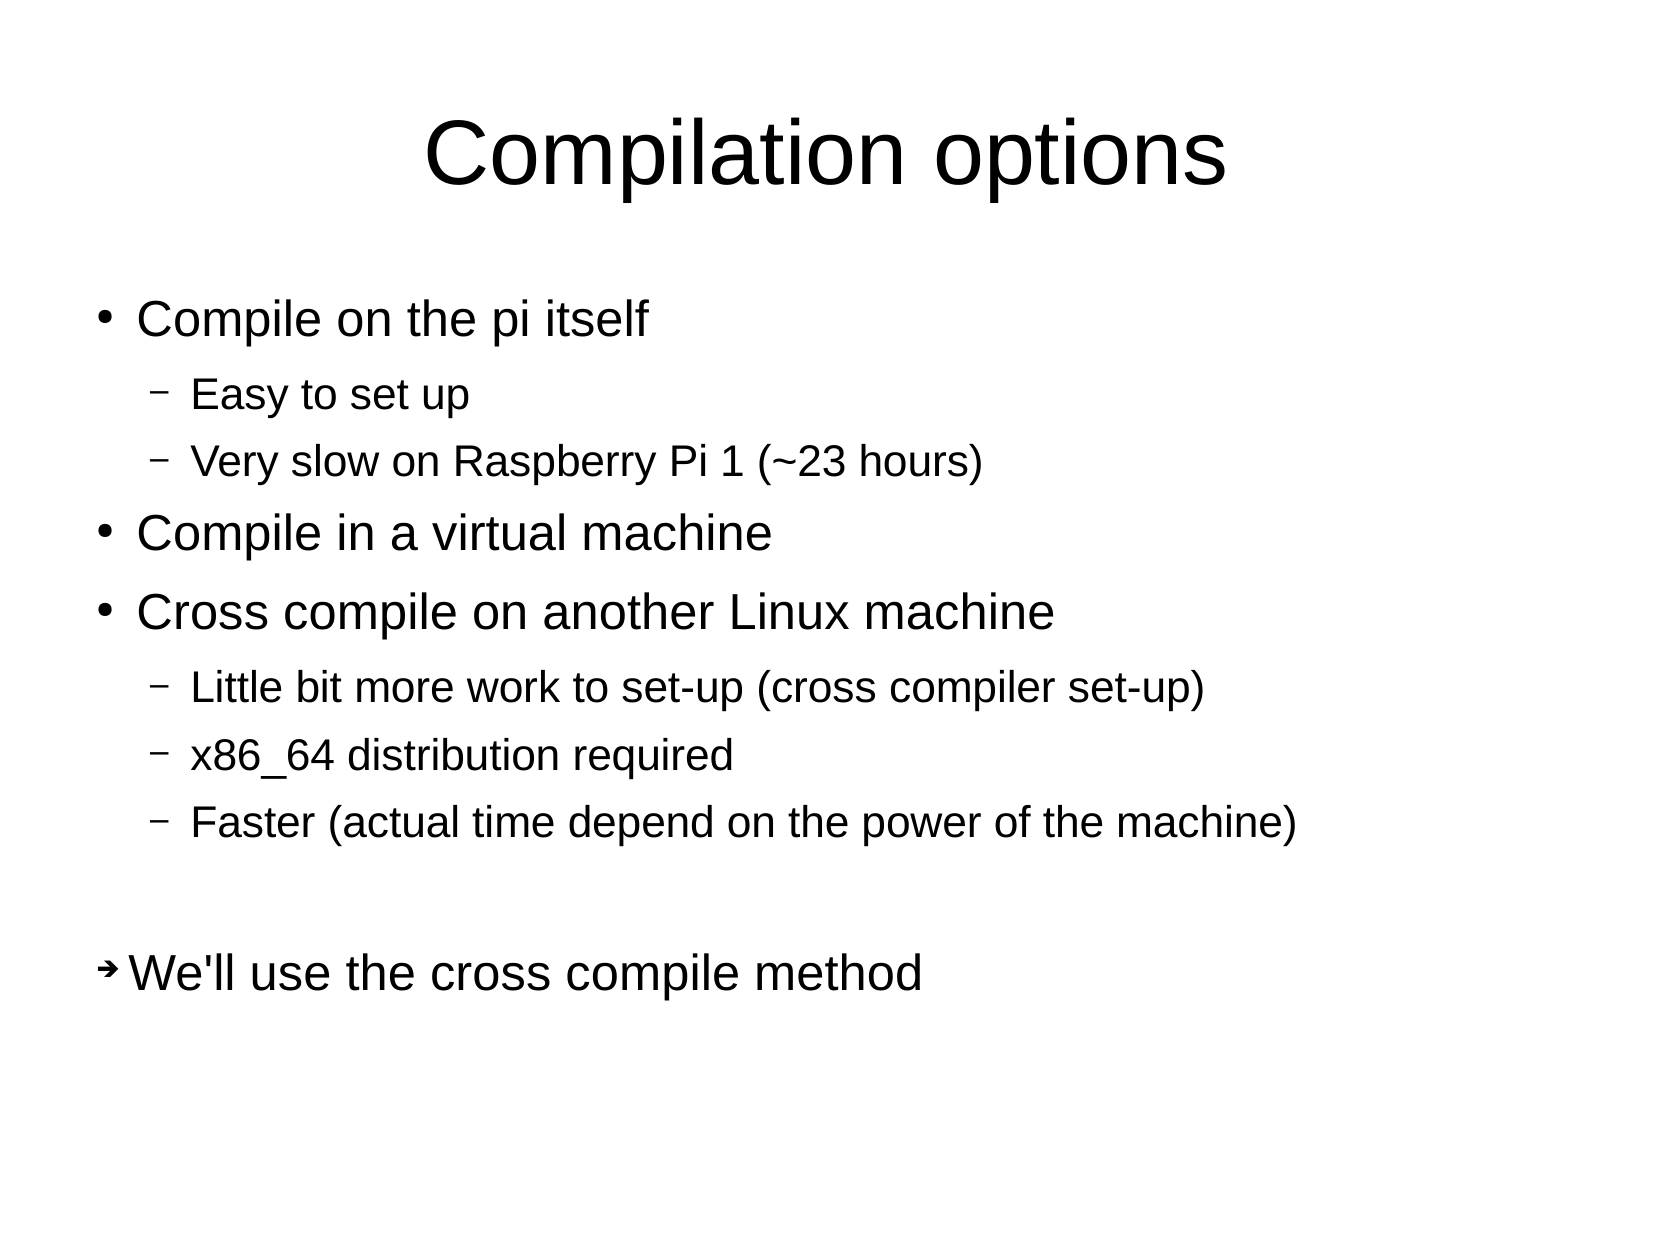

# Compilation options
Compile on the pi itself
Easy to set up
Very slow on Raspberry Pi 1 (~23 hours)
Compile in a virtual machine
Cross compile on another Linux machine
Little bit more work to set-up (cross compiler set-up)
x86_64 distribution required
Faster (actual time depend on the power of the machine)
 We'll use the cross compile method